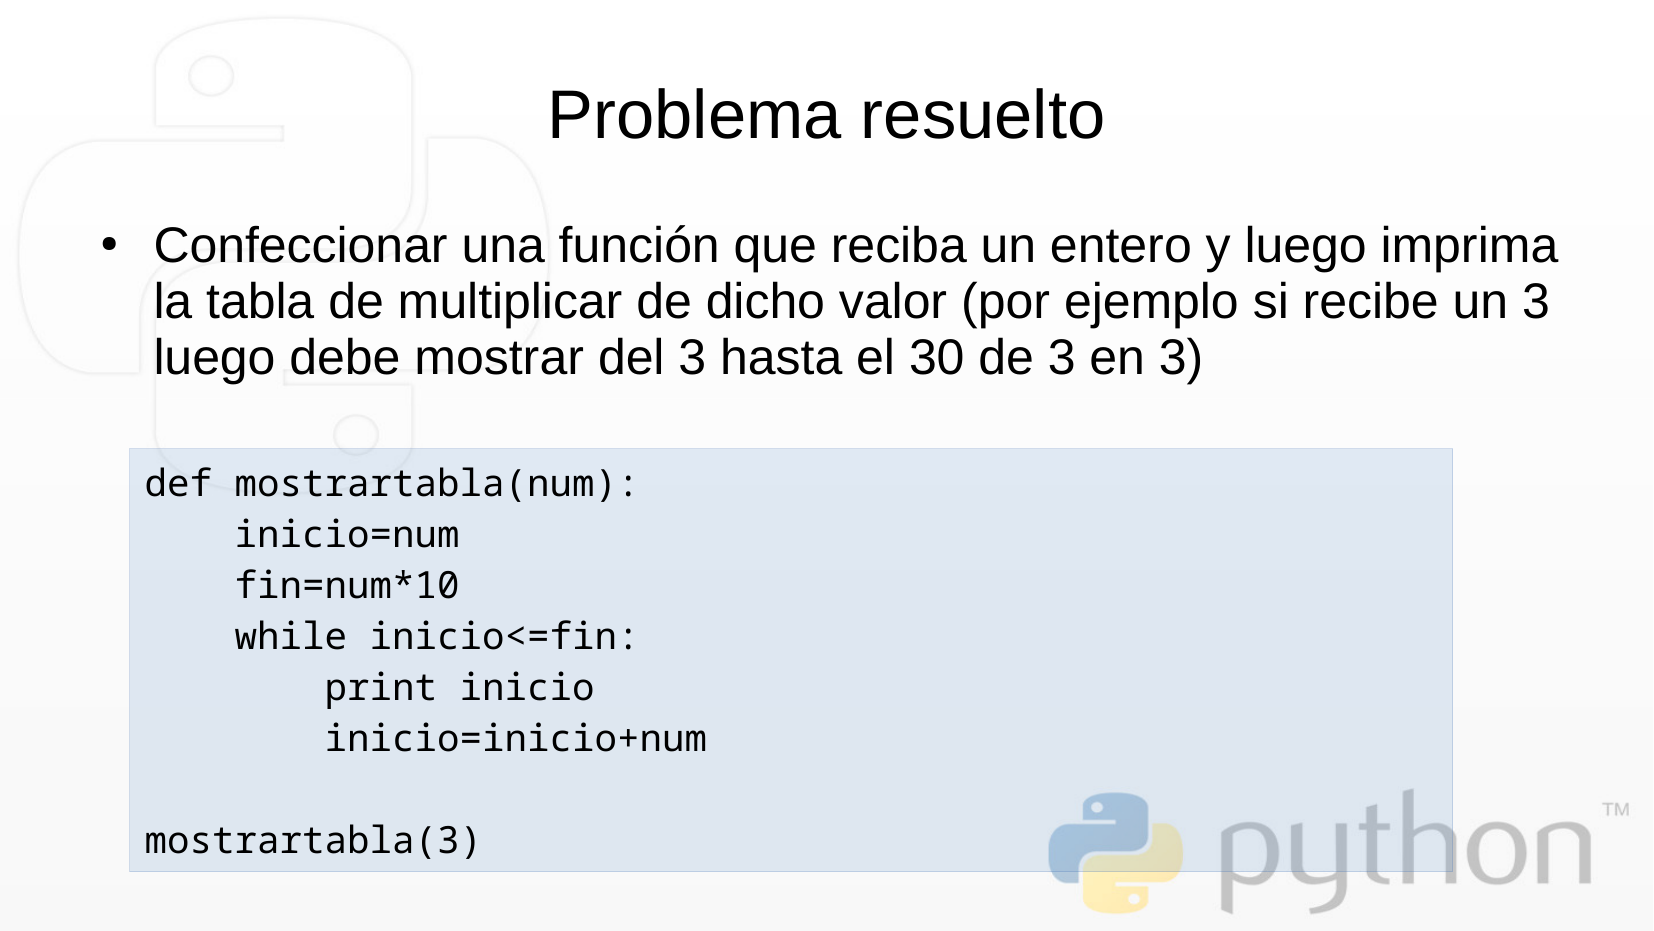

# Problema resuelto
Confeccionar una función que reciba un entero y luego imprima la tabla de multiplicar de dicho valor (por ejemplo si recibe un 3 luego debe mostrar del 3 hasta el 30 de 3 en 3)
def mostrartabla(num):
 inicio=num
 fin=num*10
 while inicio<=fin:
 print inicio
 inicio=inicio+num
mostrartabla(3)